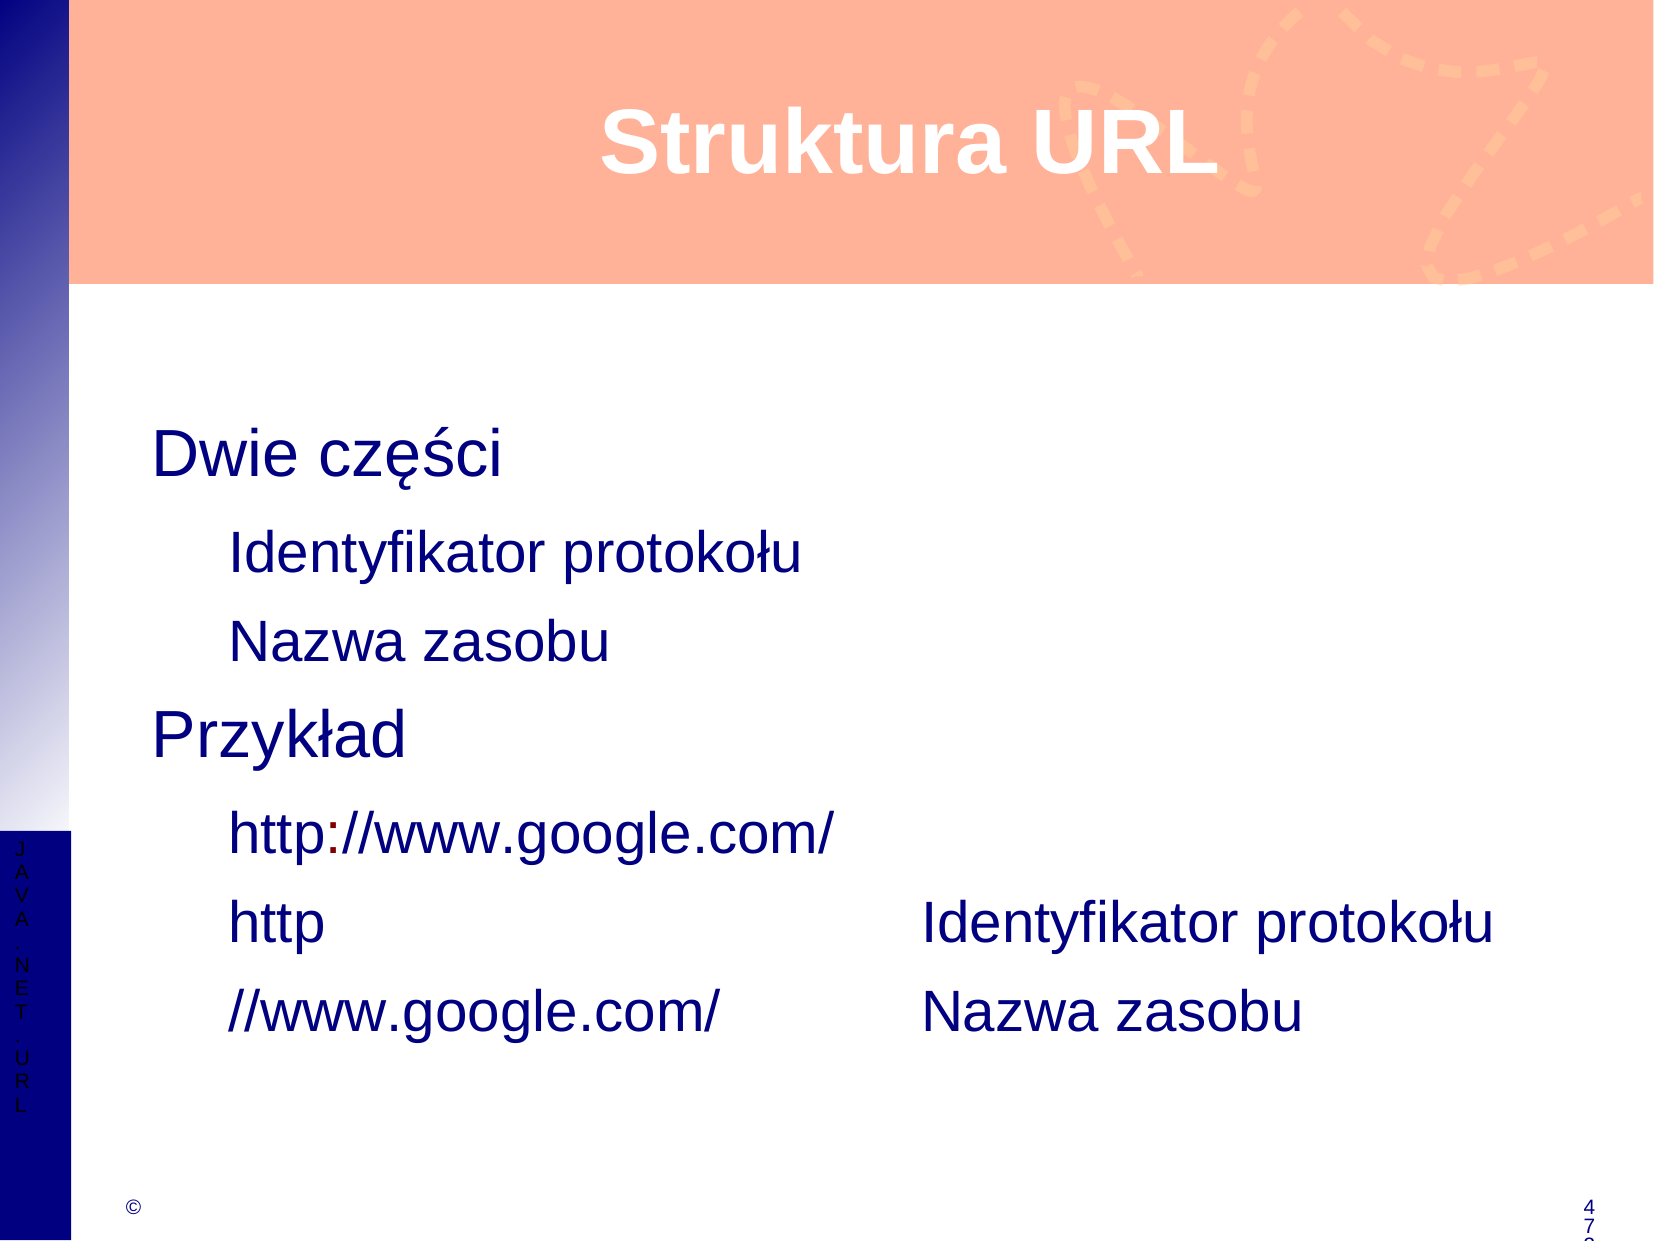

Struktura URL
# Dwie części
Identyfikator protokołu
Nazwa zasobu
Przykład
http://www.google.com/
http	Identyfikator protokołu
//www.google.com/	Nazwa zasobu
J
A
V
A
.
N
E
T
.
U
R
L